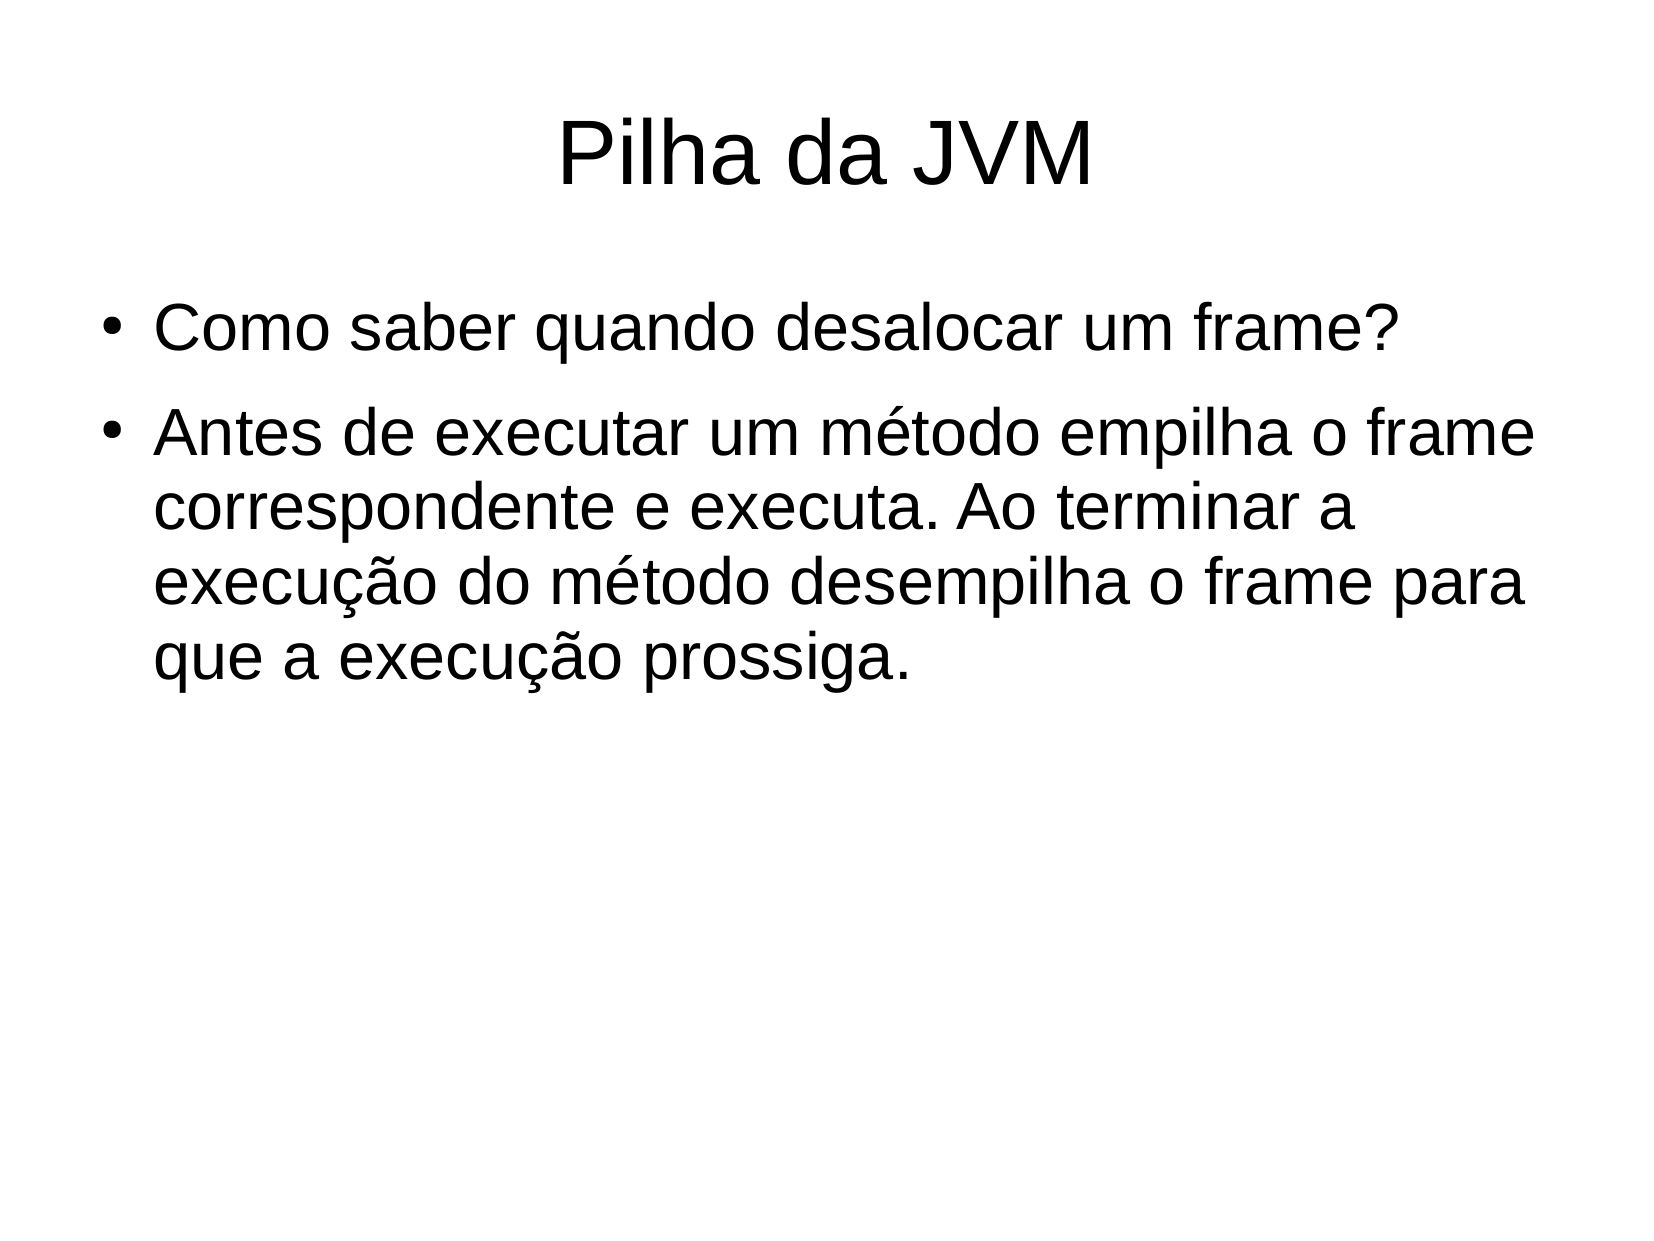

# Pilha da JVM
Como saber quando desalocar um frame?
Antes de executar um método empilha o frame correspondente e executa. Ao terminar a execução do método desempilha o frame para que a execução prossiga.